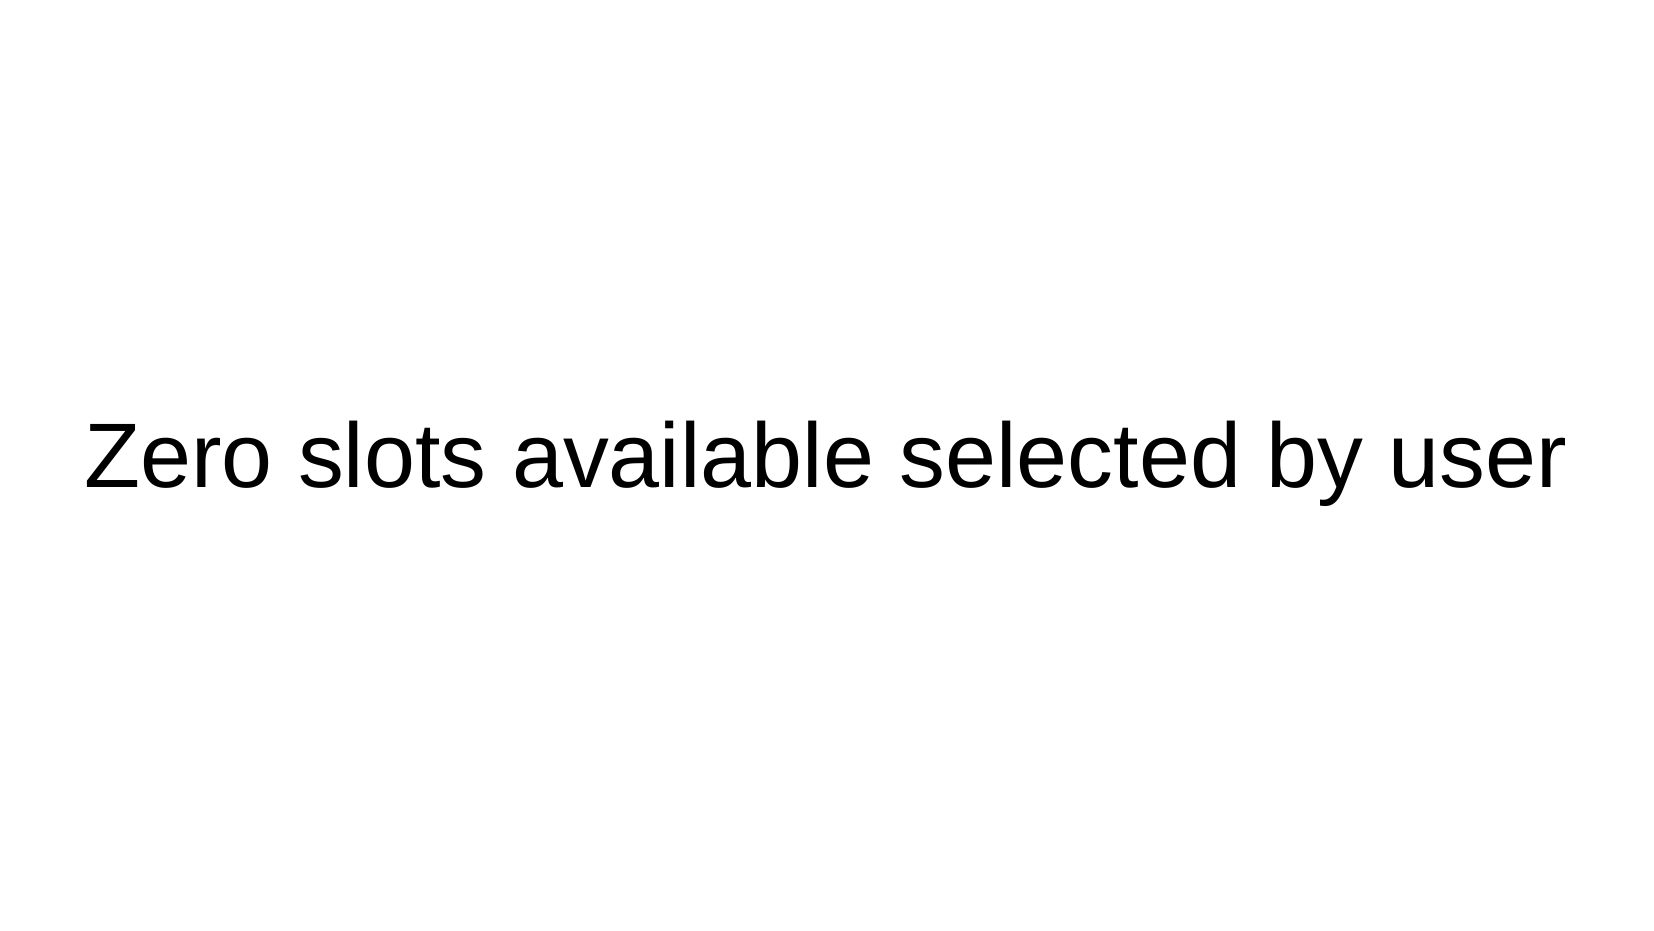

# Zero slots available selected by user